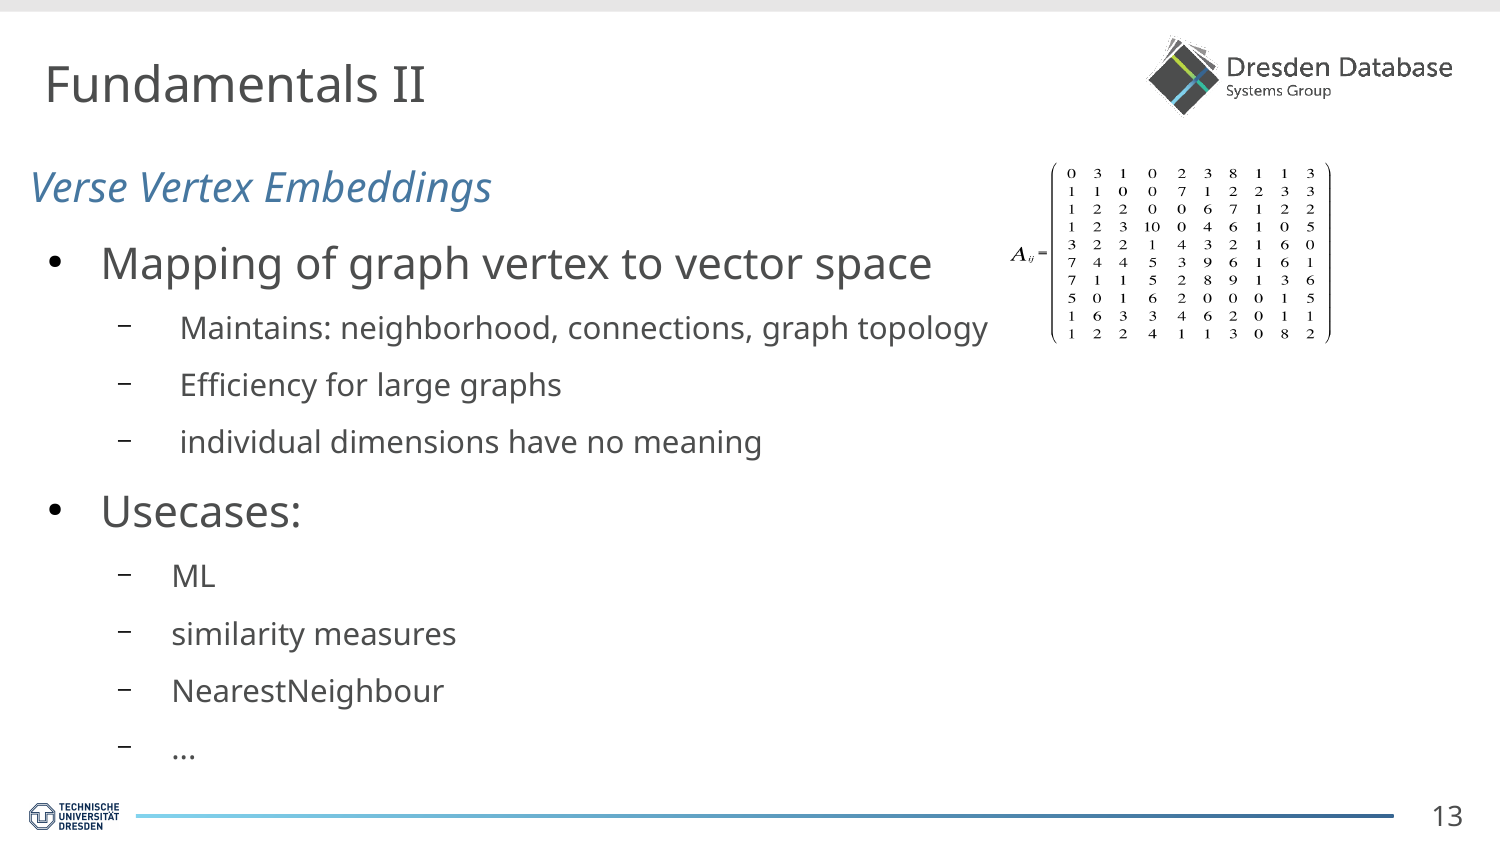

# Fundamentals II
Verse Vertex Embeddings
Mapping of graph vertex to vector space
 Maintains: neighborhood, connections, graph topology
 Efficiency for large graphs
 individual dimensions have no meaning
Usecases:
ML
similarity measures
NearestNeighbour
...